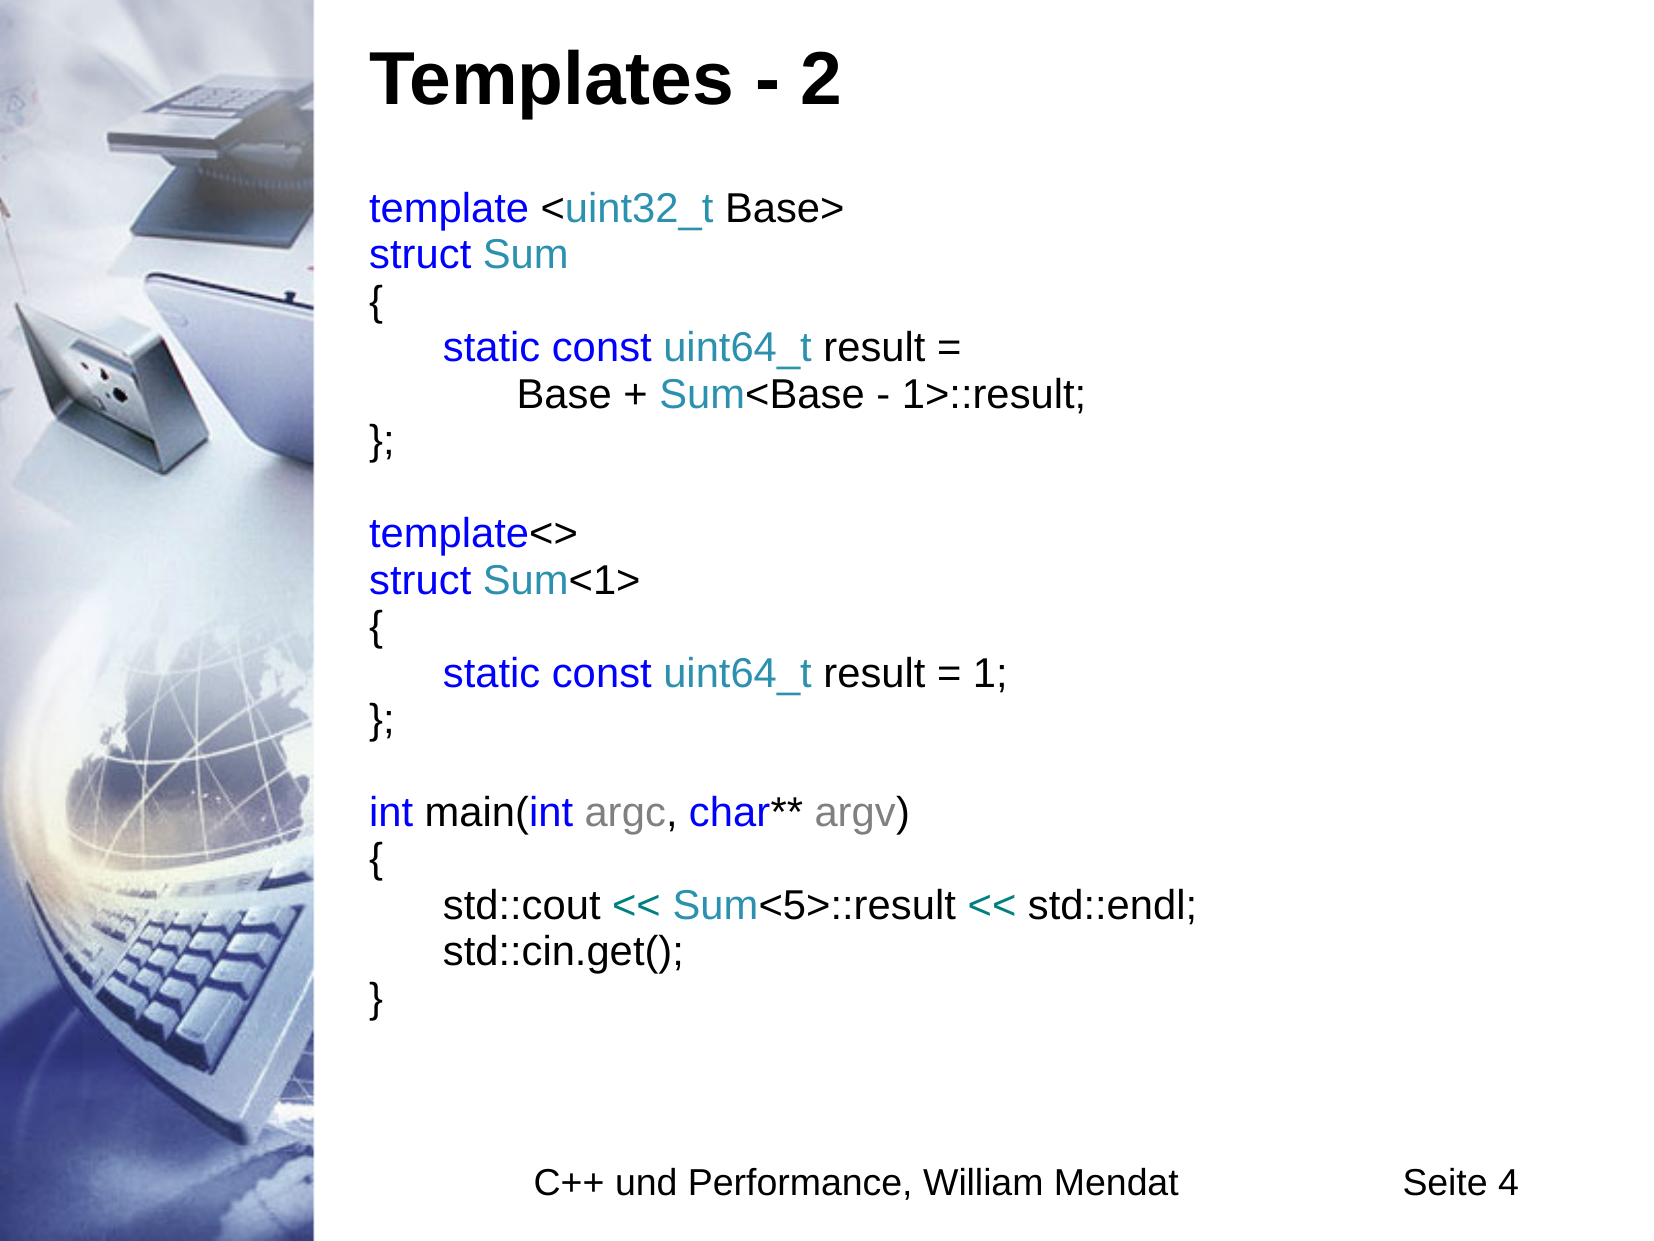

Templates - 2
template <uint32_t Base>
struct Sum
{
	static const uint64_t result =
		Base + Sum<Base - 1>::result;
};
template<>
struct Sum<1>
{
	static const uint64_t result = 1;
};
int main(int argc, char** argv)
{
	std::cout << Sum<5>::result << std::endl;
	std::cin.get();
}
C++ und Performance, William Mendat
Seite 4